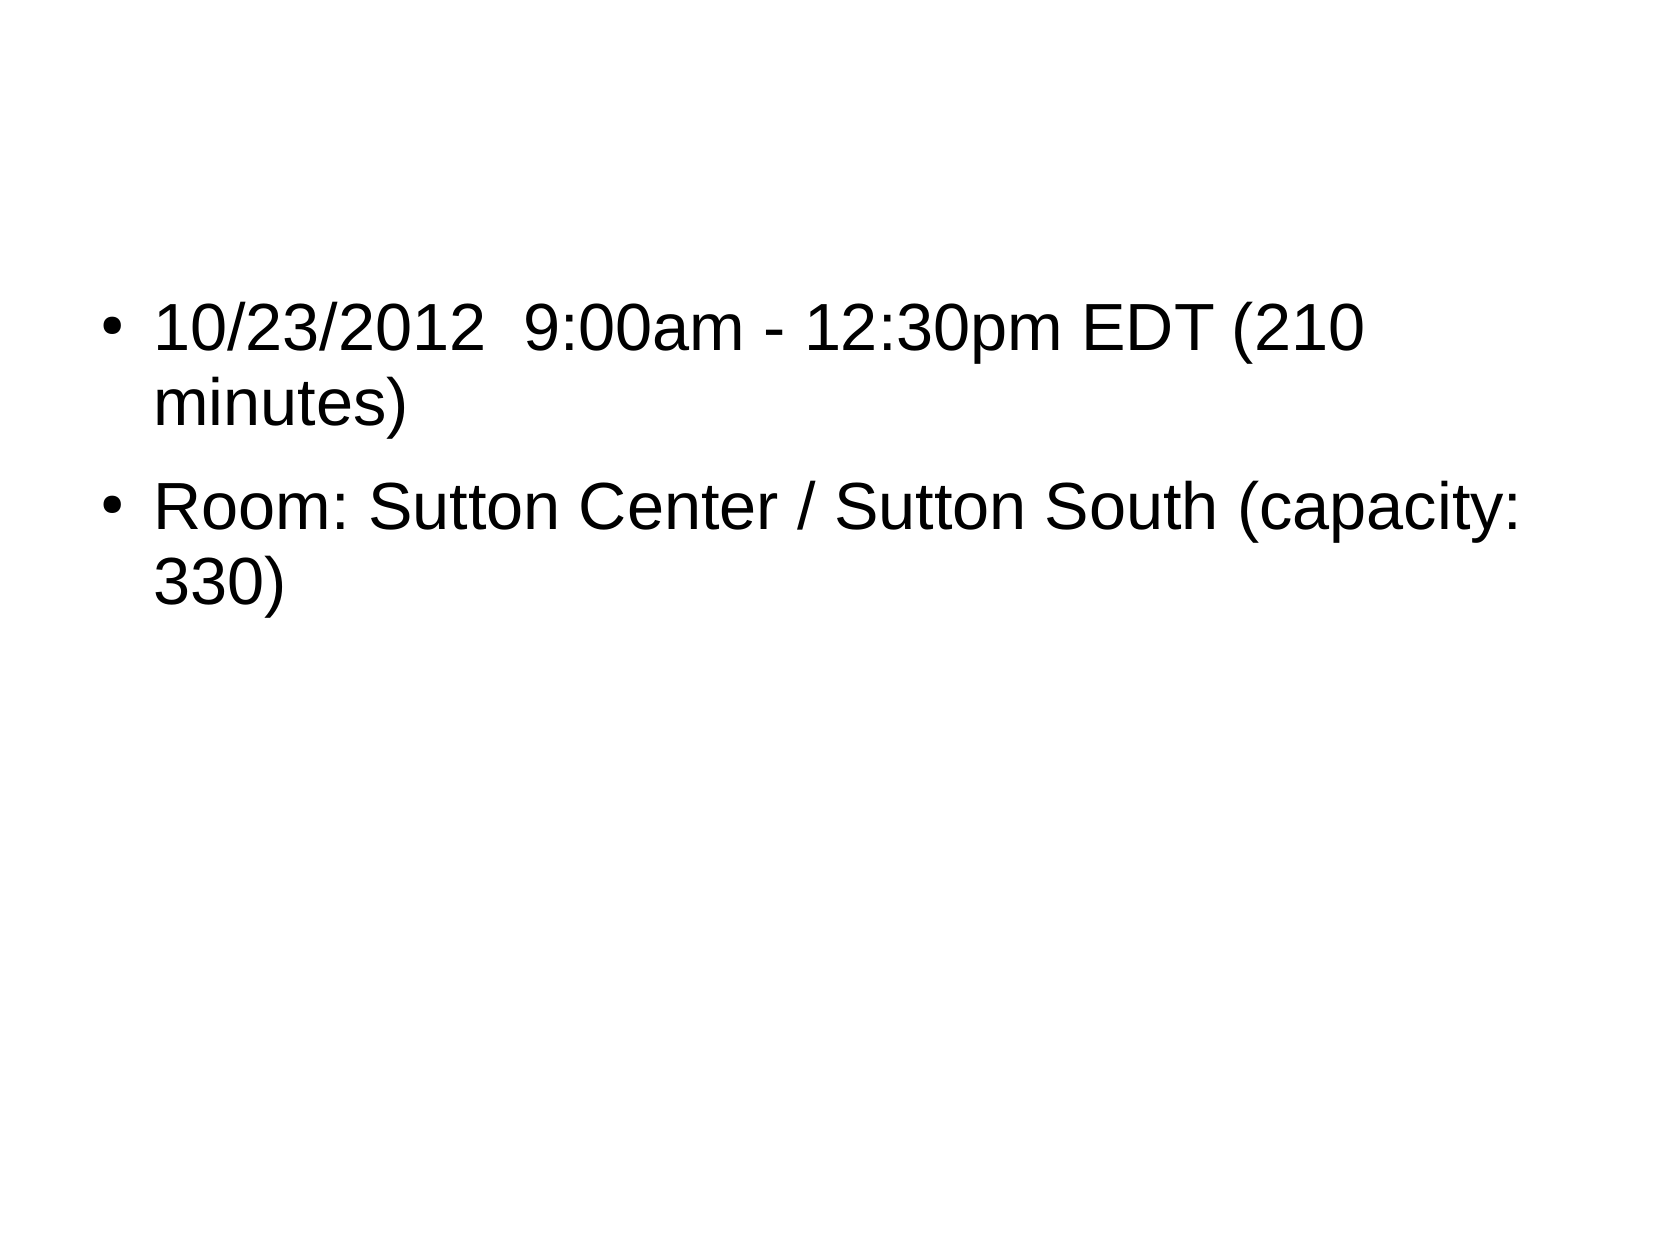

#
10/23/2012 9:00am - 12:30pm EDT (210 minutes)
Room: Sutton Center / Sutton South (capacity: 330)